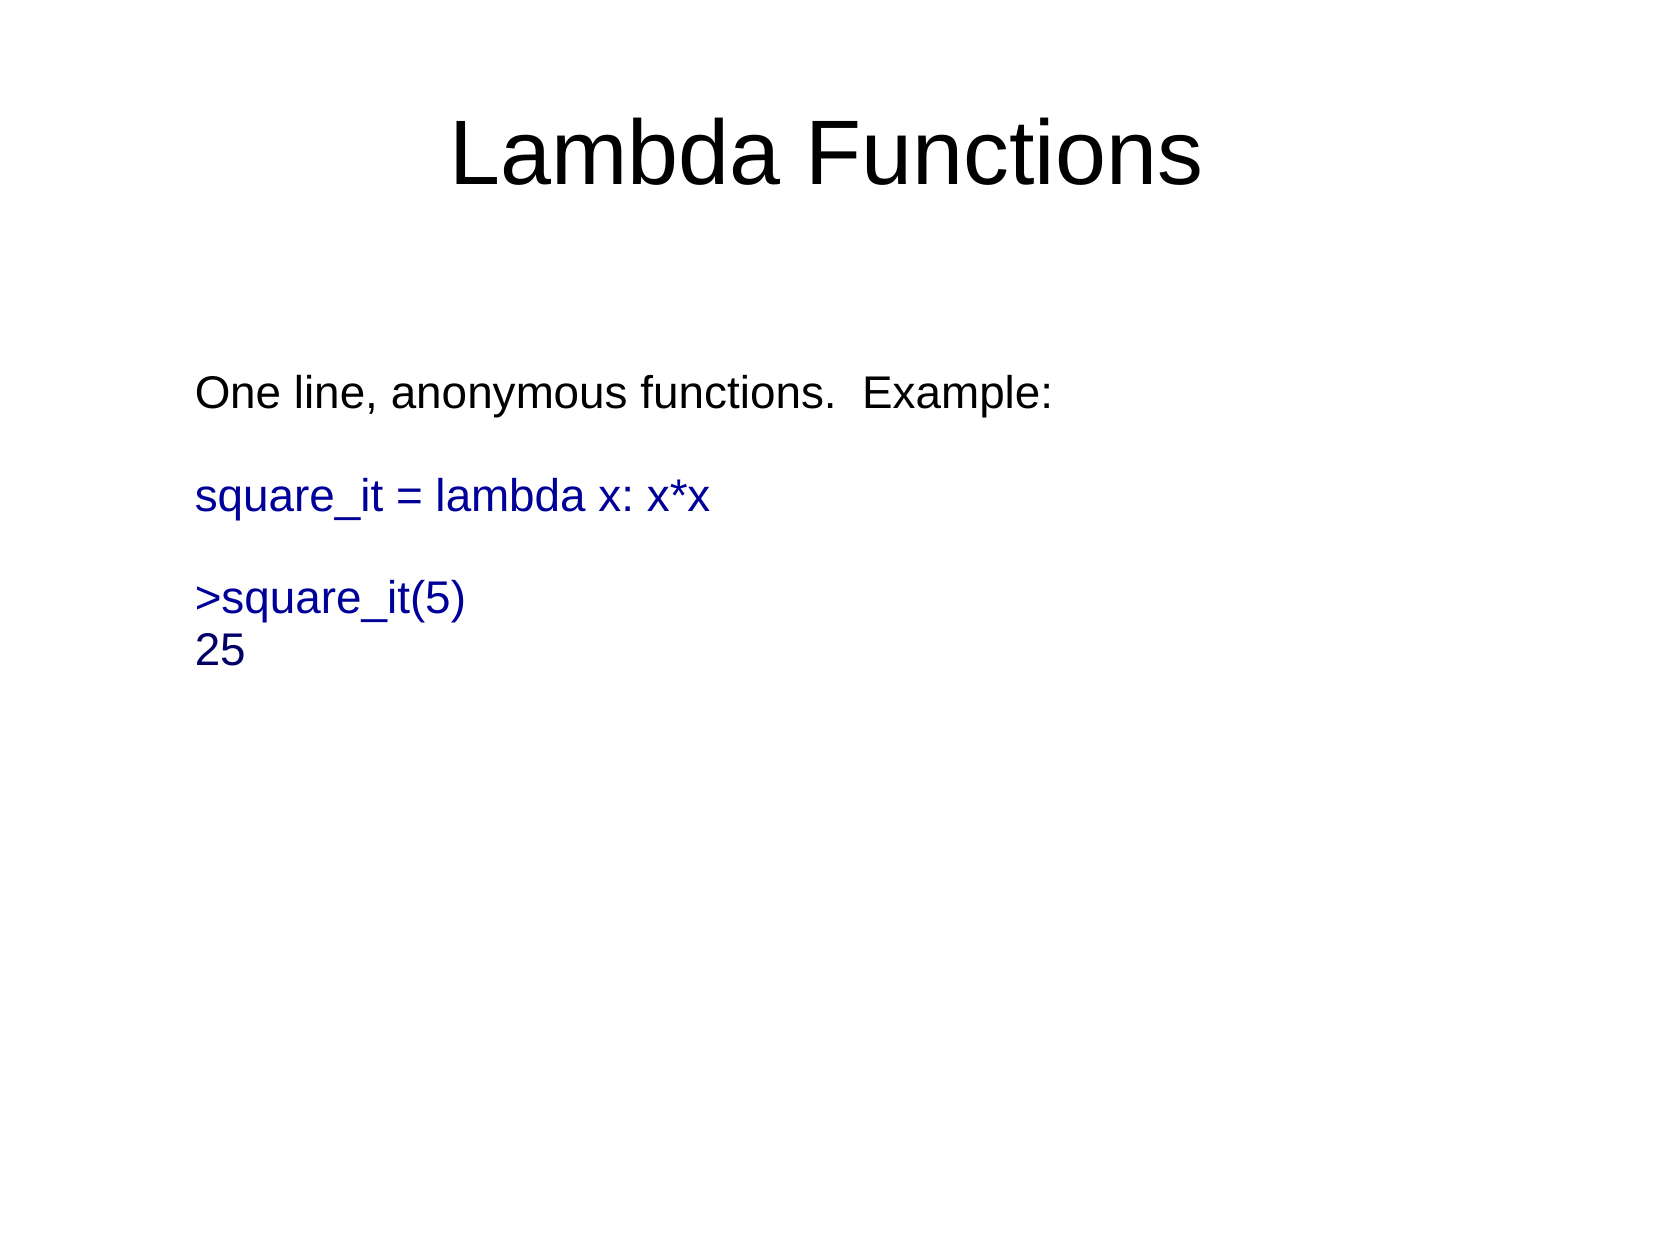

# Lambda Functions
One line, anonymous functions. Example:
square_it = lambda x: x*x
>square_it(5)
25